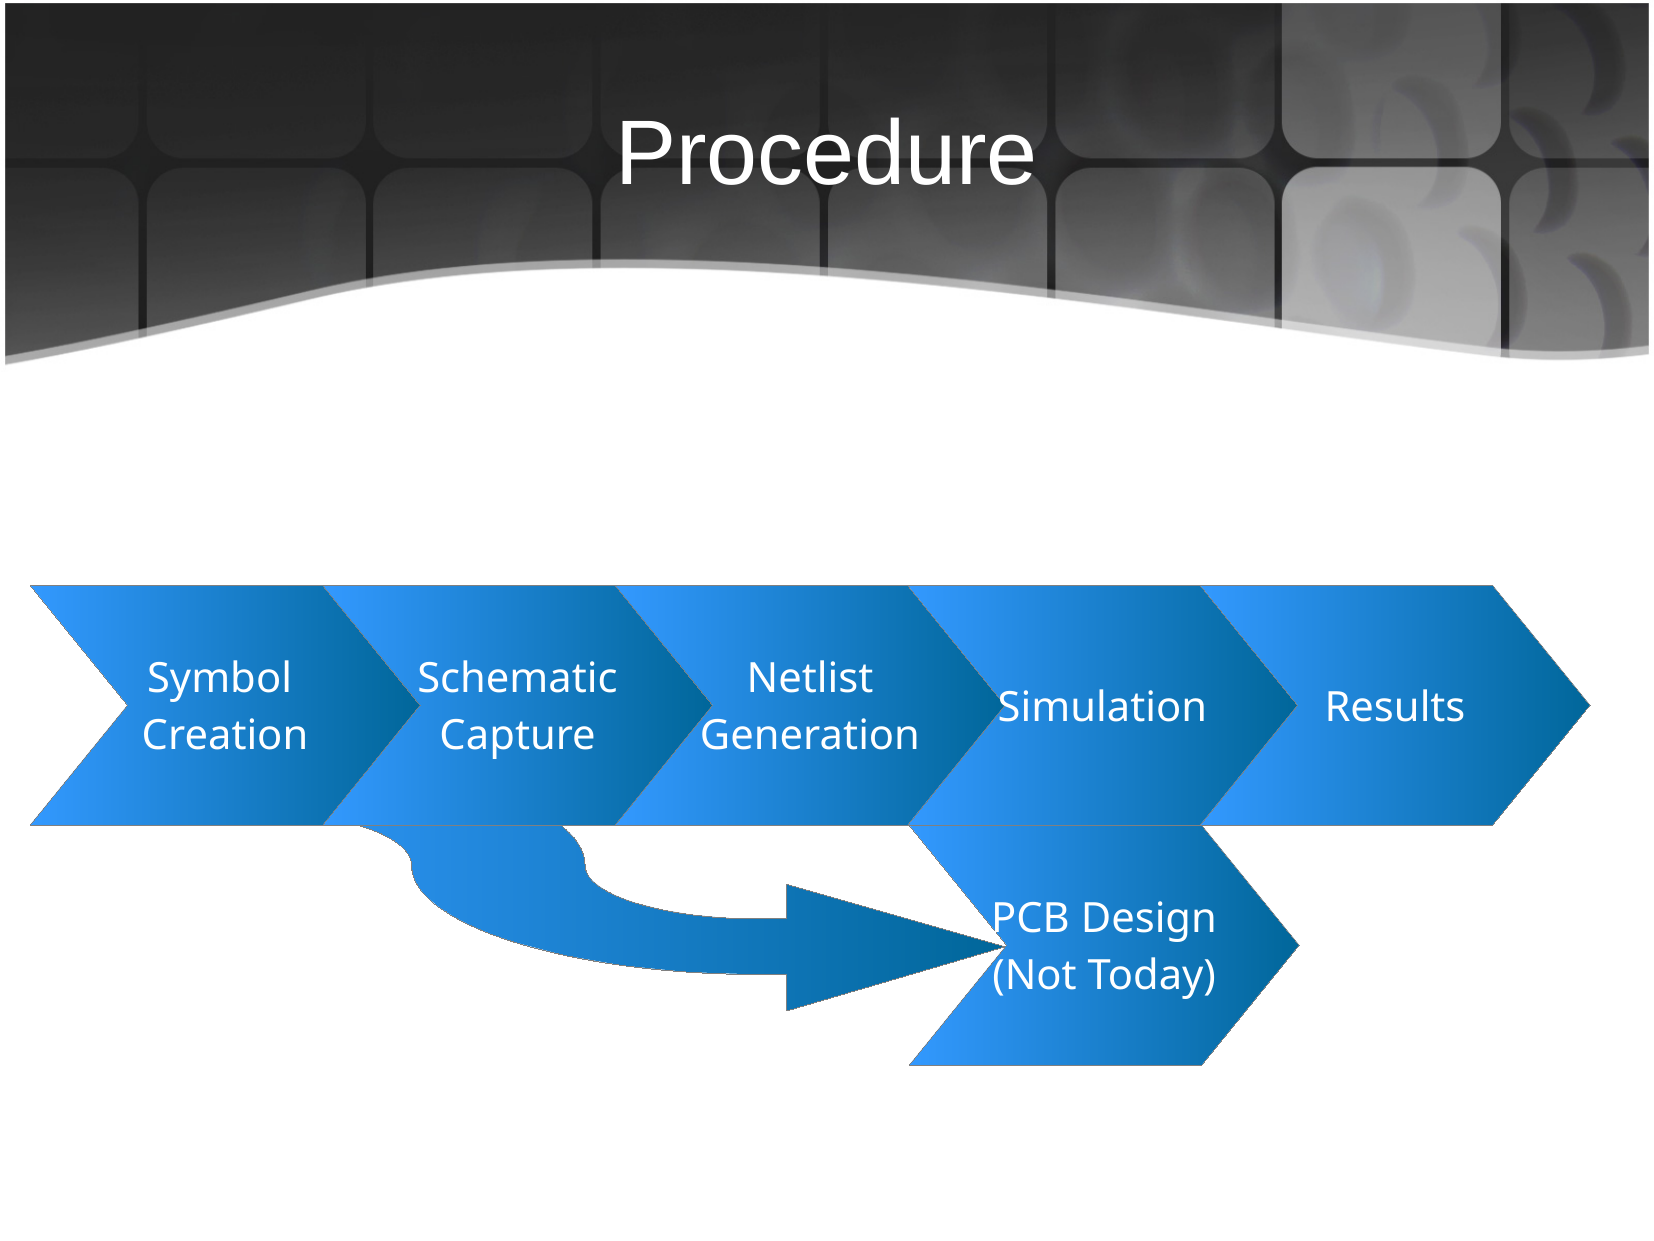

# Procedure
Symbol
Creation
Schematic
Capture
Netlist
Generation
Simulation
Results
PCB Design
(Not Today)